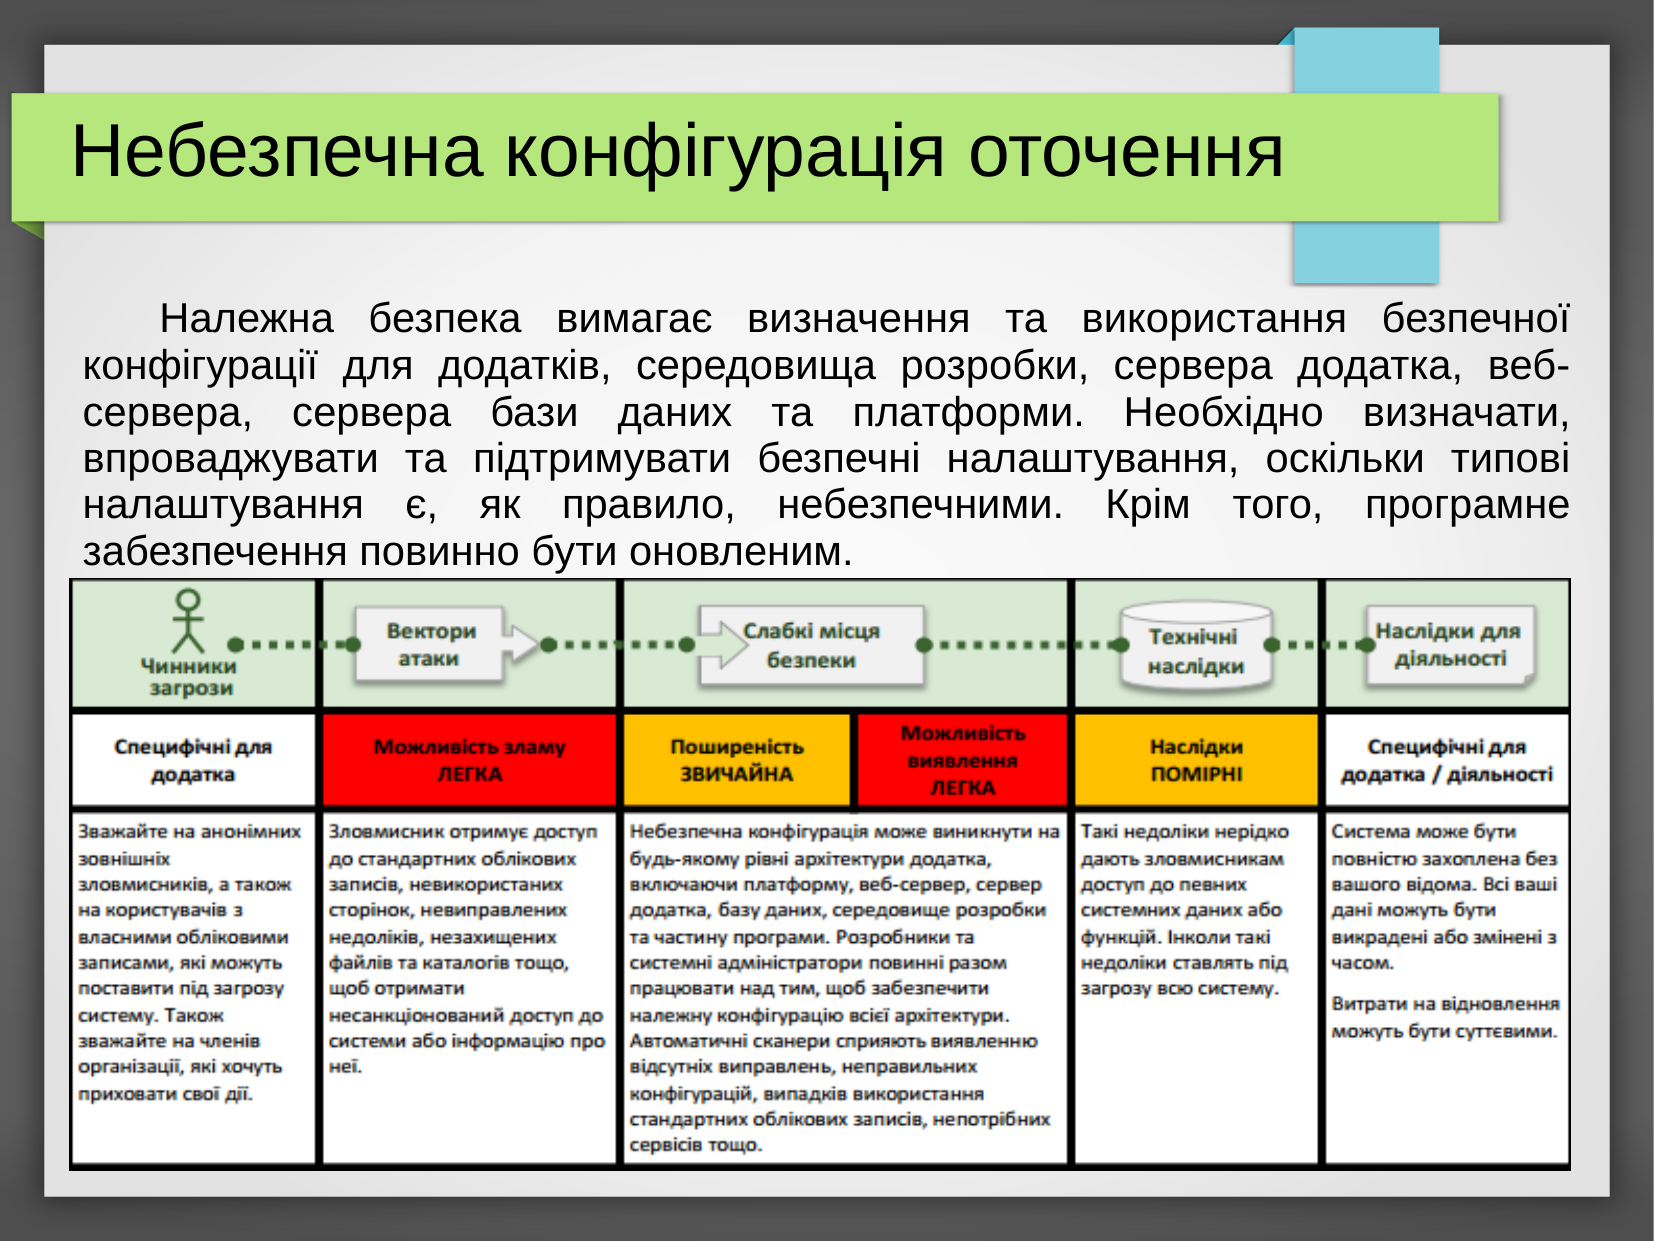

# Небезпечна конфігурація оточення
Належна безпека вимагає визначення та використання безпечної конфігурації для додатків, середовища розробки, сервера додатка, веб-сервера, сервера бази даних та платформи. Необхідно визначати, впроваджувати та підтримувати безпечні налаштування, оскільки типові налаштування є, як правило, небезпечними. Крім того, програмне забезпечення повинно бути оновленим.